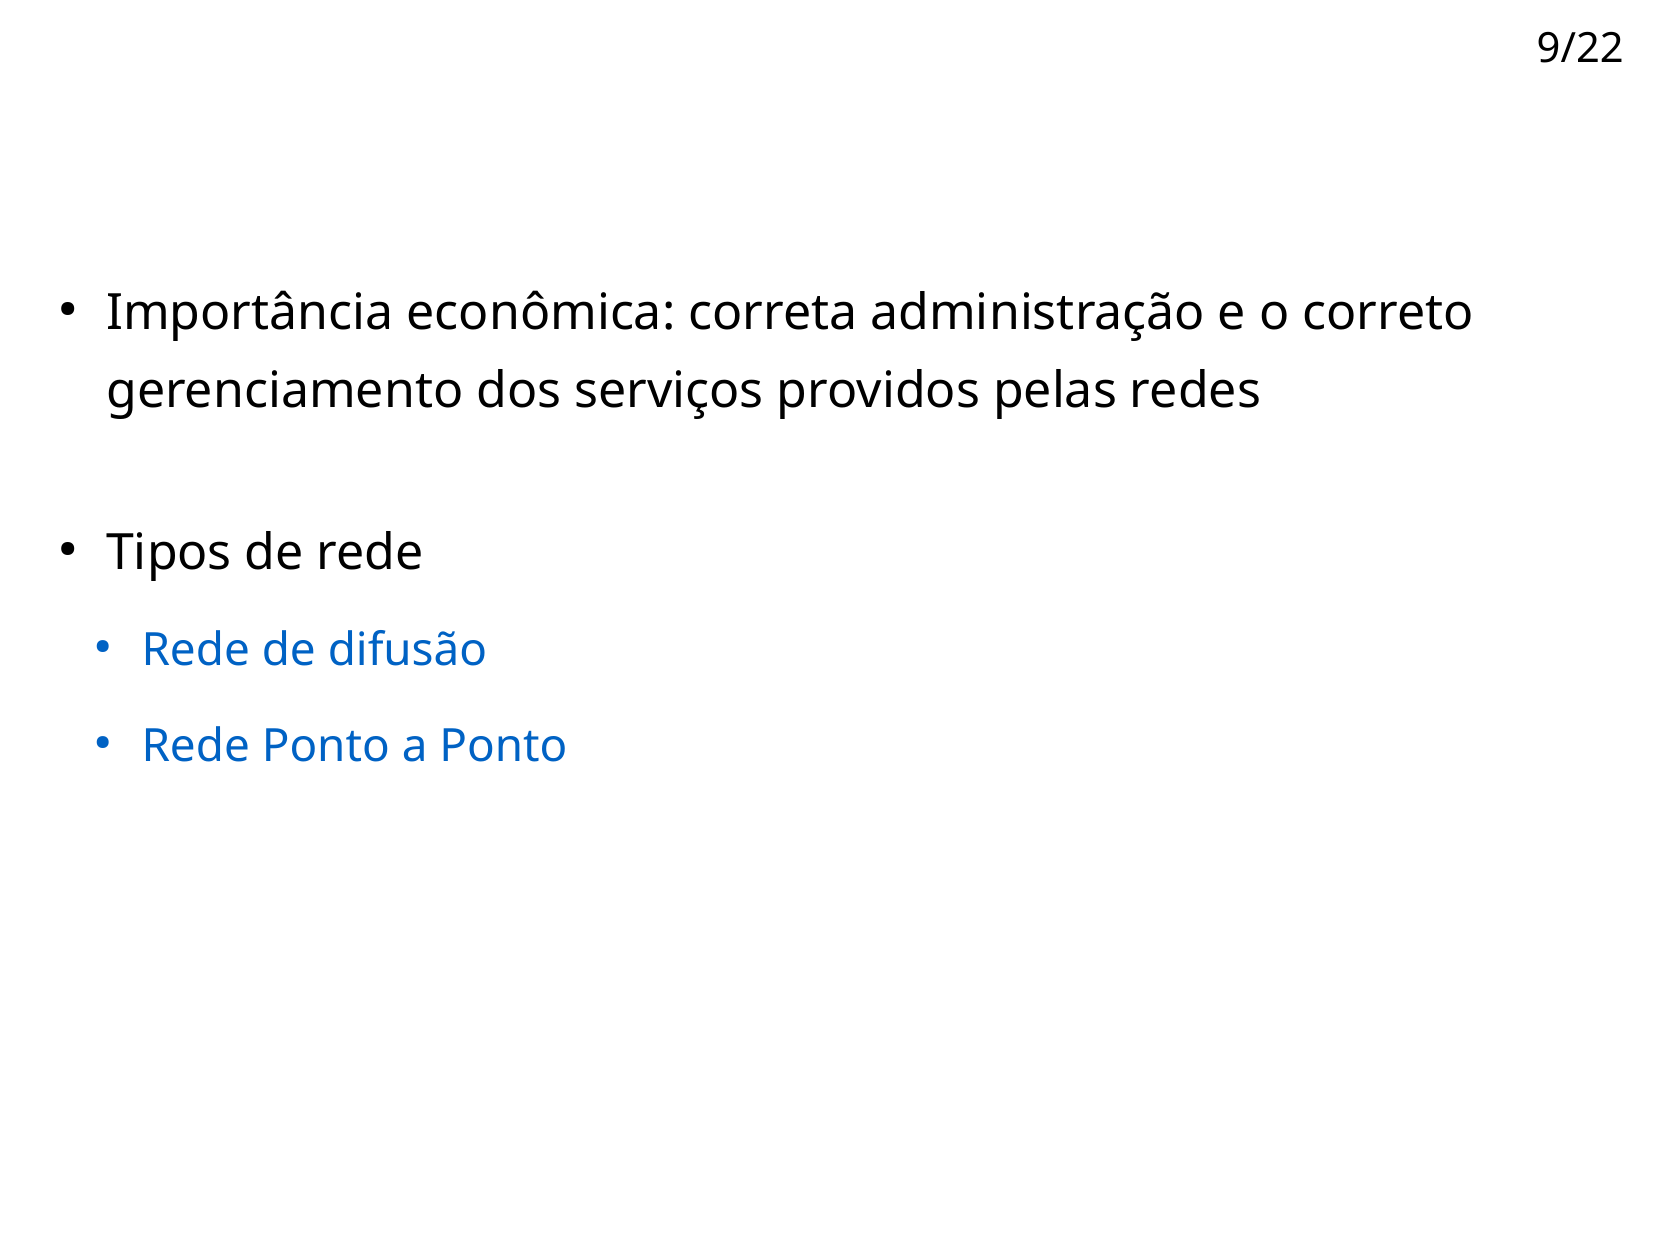

9
#
Importância econômica: correta administração e o correto gerenciamento dos serviços providos pelas redes
Tipos de rede
Rede de difusão
Rede Ponto a Ponto